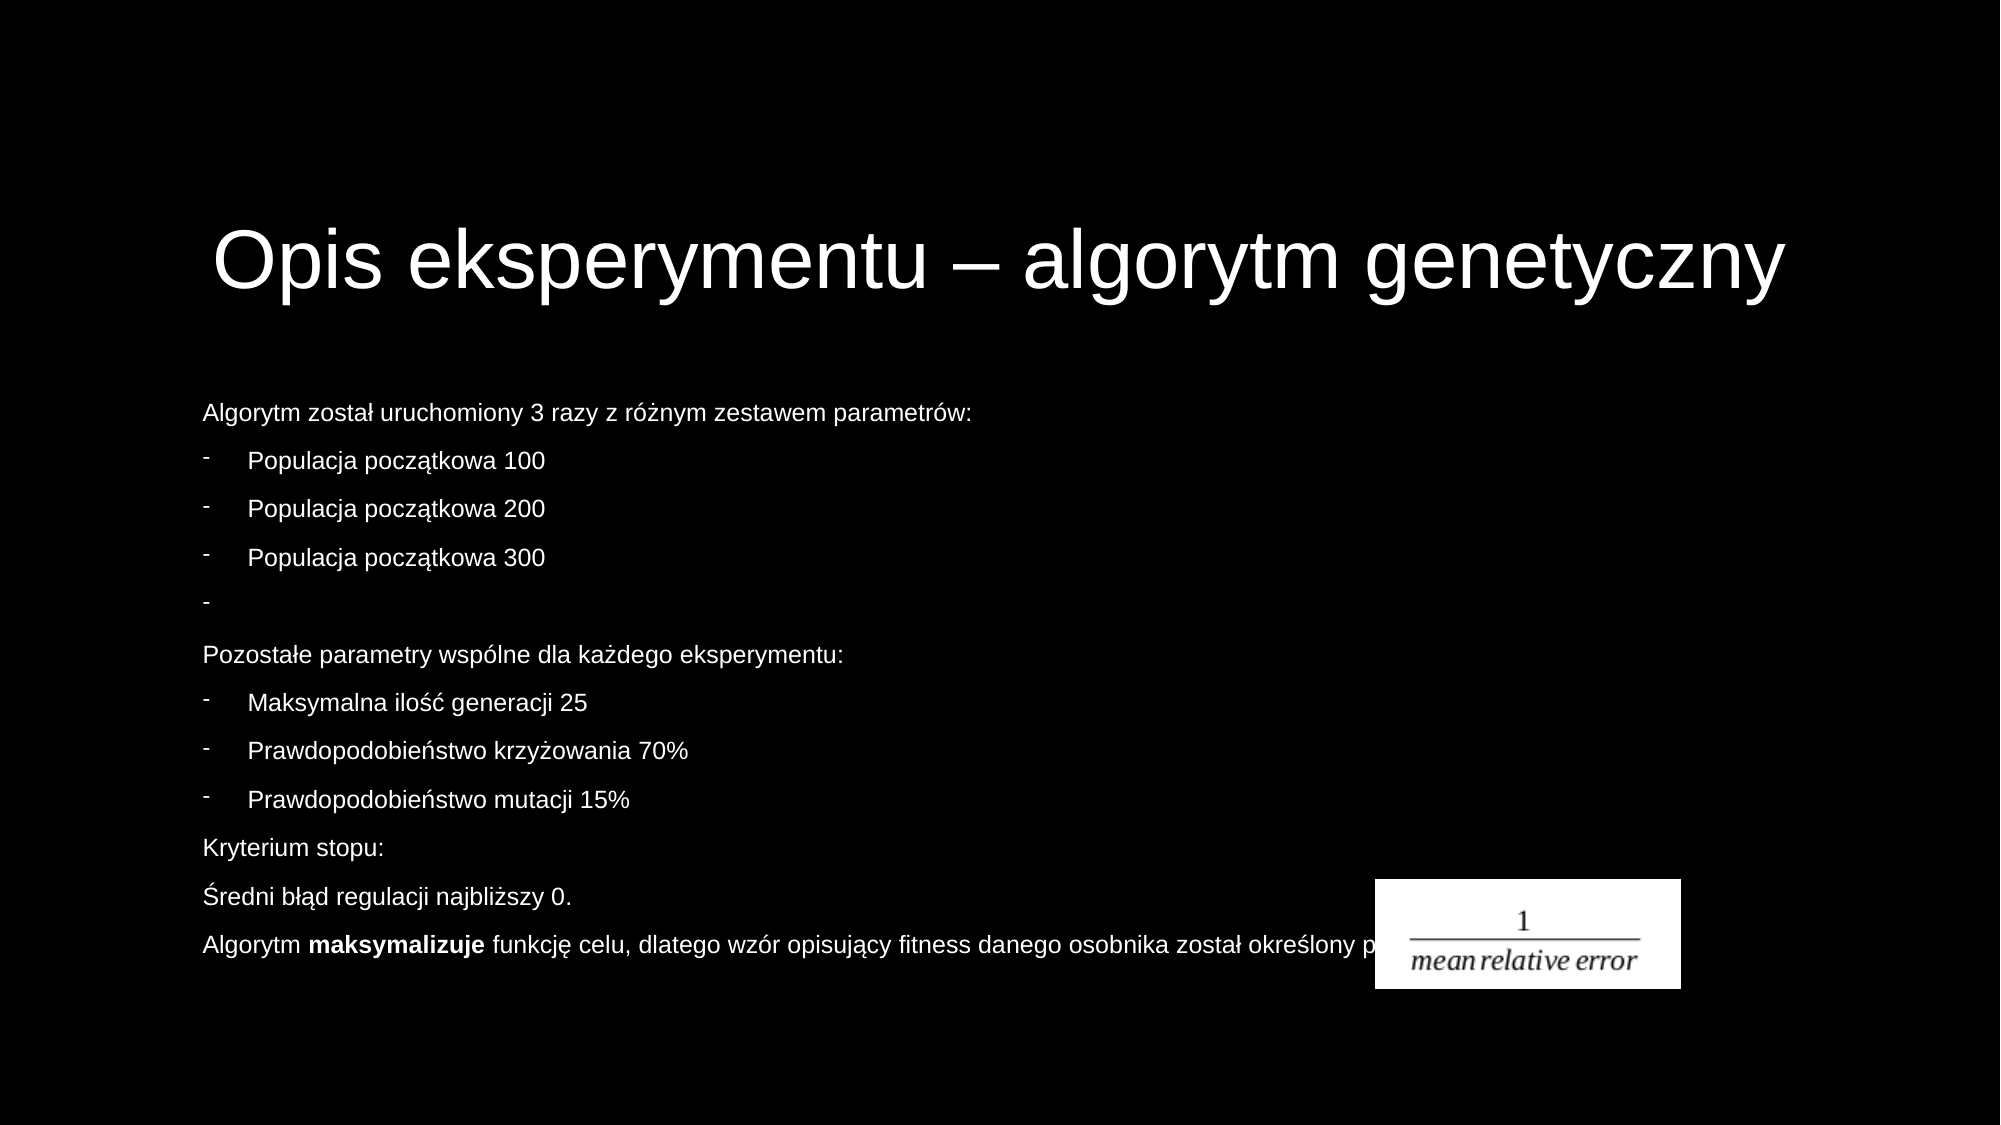

# Opis eksperymentu – algorytm genetyczny
Algorytm został uruchomiony 3 razy z różnym zestawem parametrów:
Populacja początkowa 100
Populacja początkowa 200
Populacja początkowa 300
Pozostałe parametry wspólne dla każdego eksperymentu:
Maksymalna ilość generacji 25
Prawdopodobieństwo krzyżowania 70%
Prawdopodobieństwo mutacji 15%
Kryterium stopu:
Średni błąd regulacji najbliższy 0.
Algorytm maksymalizuje funkcję celu, dlatego wzór opisujący fitness danego osobnika został określony przez: